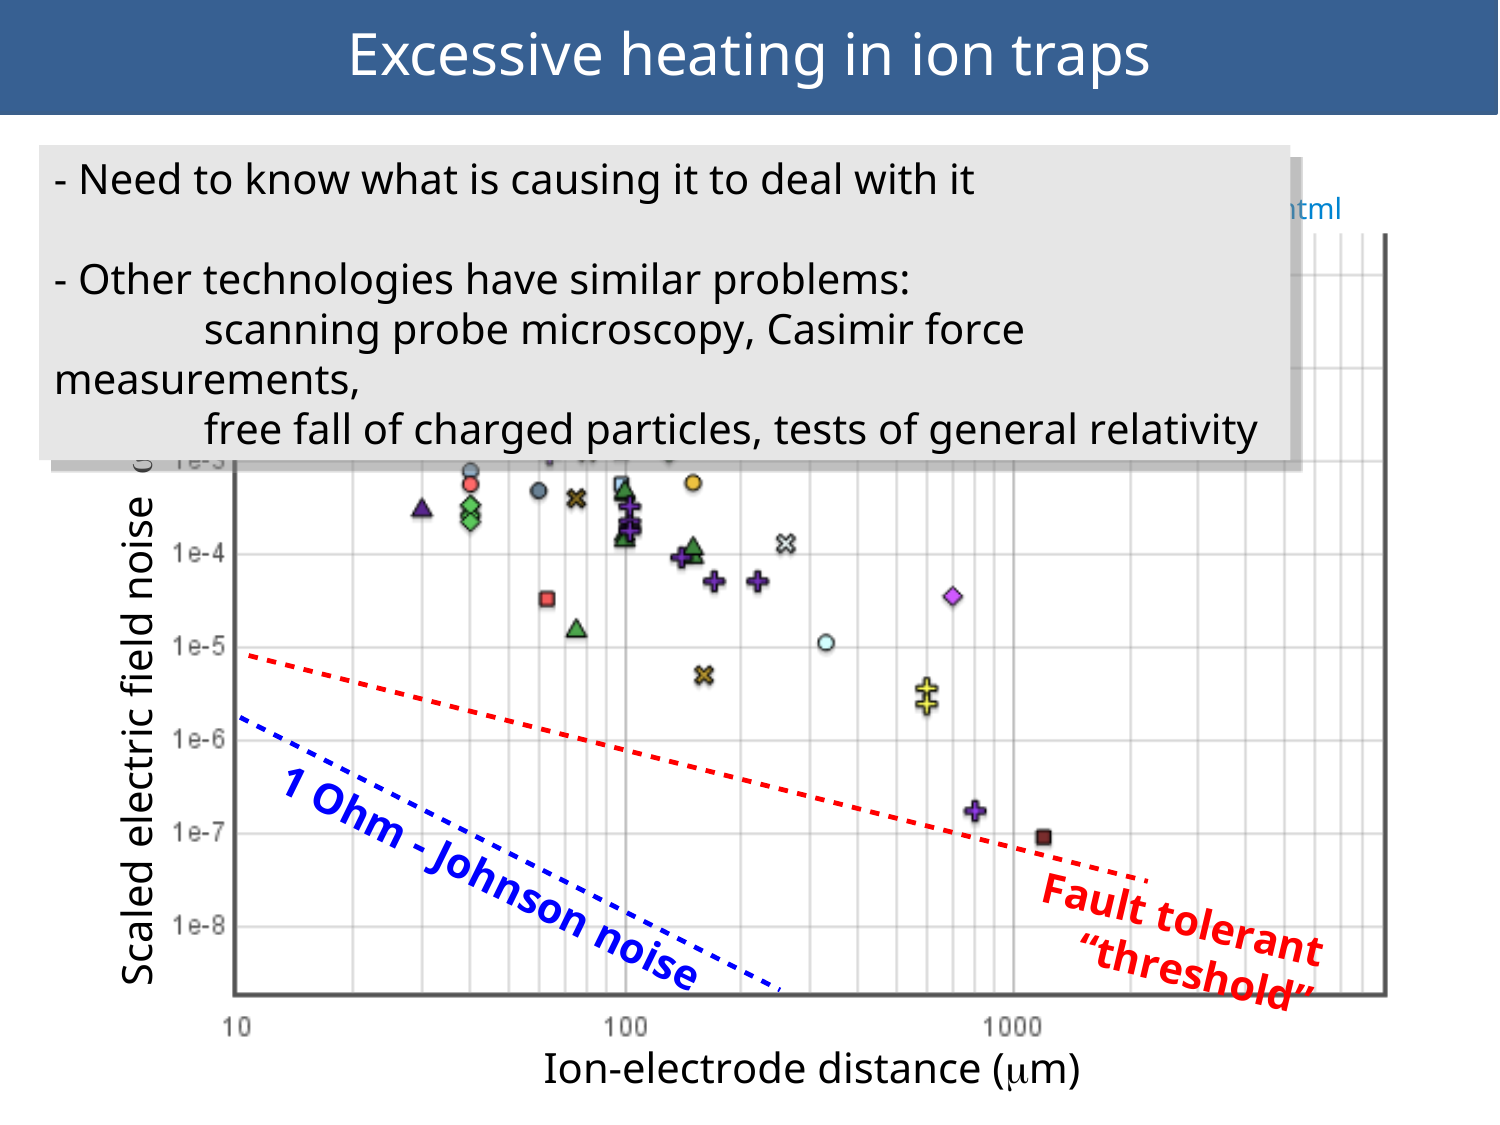

# Excessive heating in ion traps
- Need to know what is causing it to deal with it
- Other technologies have similar problems:
		scanning probe microscopy, Casimir force measurements,
		free fall of charged particles, tests of general relativity
From: http://www.quantum.gatech.edu/heating_rate_plot.shtml
Scaled electric field noise wSE ( (V/m)2 )
Fault tolerant “threshold”
1 Ohm - Johnson noise
Ion-electrode distance (mm)